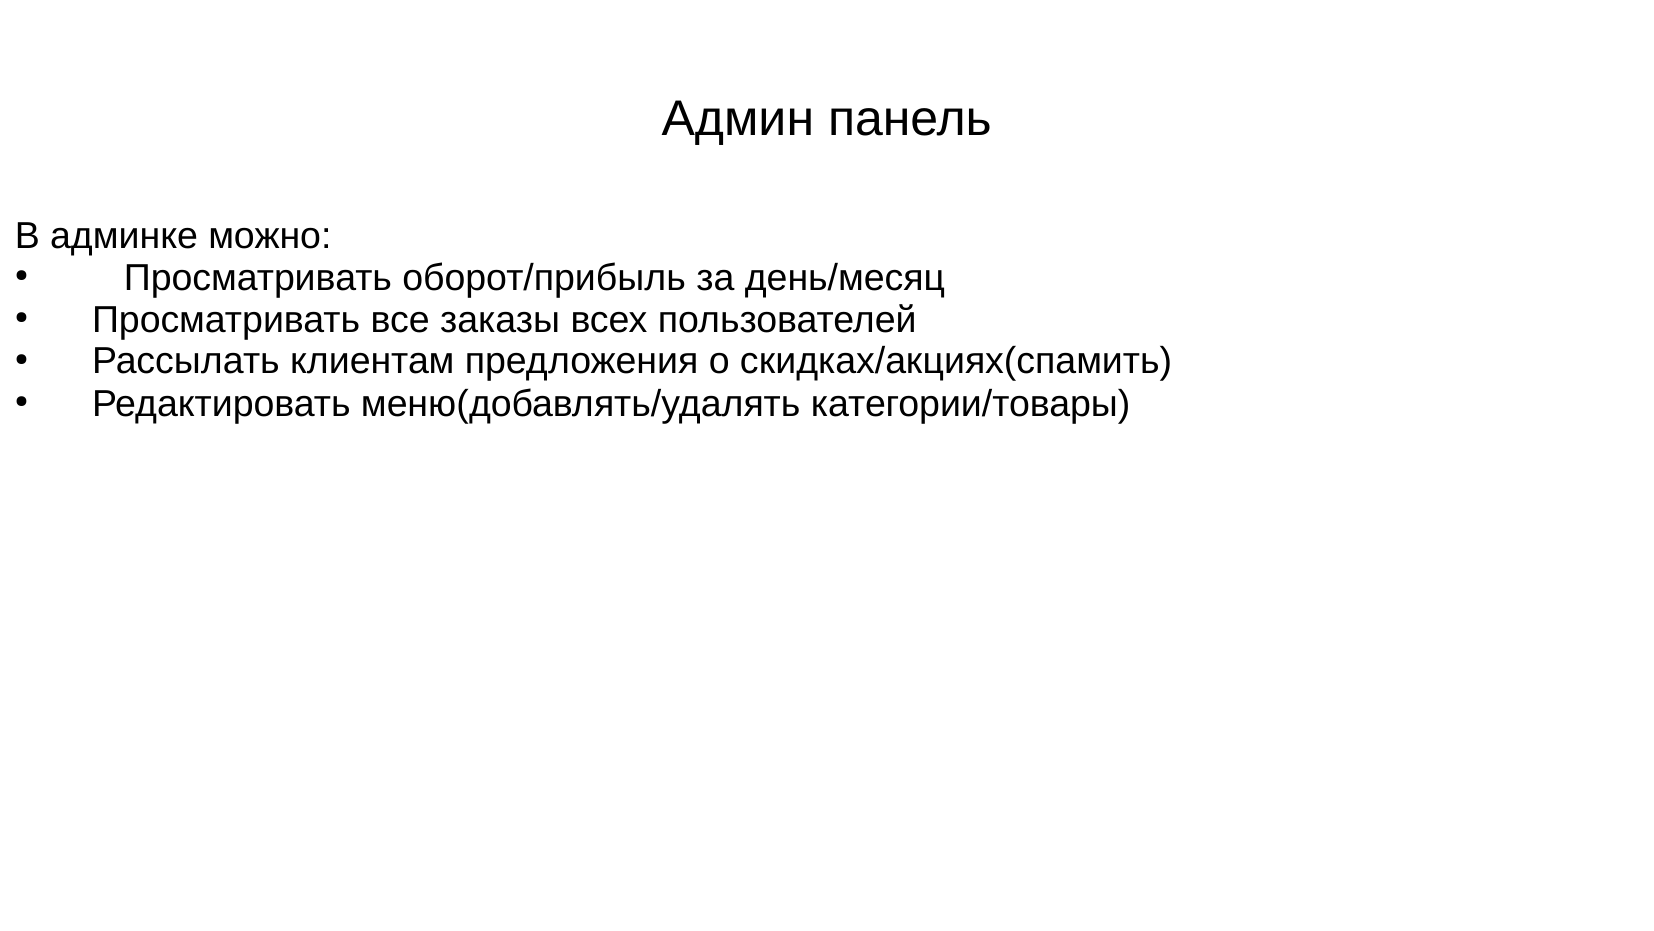

Админ панель
В админке можно:
	Просматривать оборот/прибыль за день/месяц
 Просматривать все заказы всех пользователей
 Рассылать клиентам предложения о скидках/акциях(спамить)
 Редактировать меню(добавлять/удалять категории/товары)